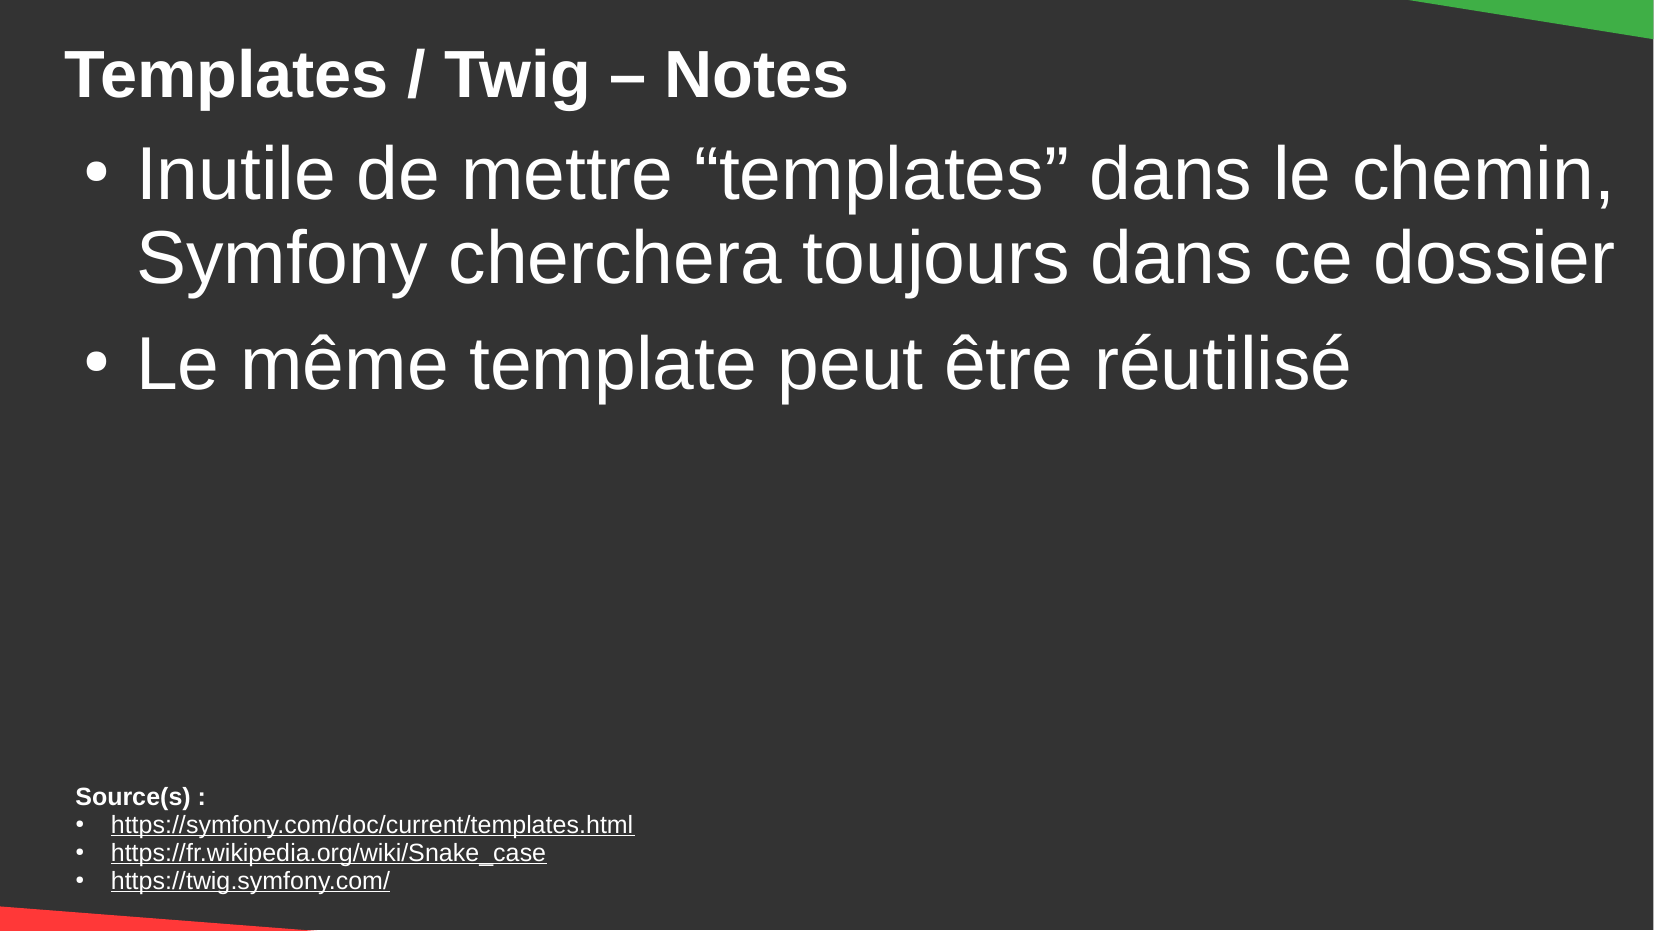

# Templates / Twig – Notes
Inutile de mettre “templates” dans le chemin, Symfony cherchera toujours dans ce dossier
Le même template peut être réutilisé
Source(s) :
https://symfony.com/doc/current/templates.html
https://fr.wikipedia.org/wiki/Snake_case
https://twig.symfony.com/